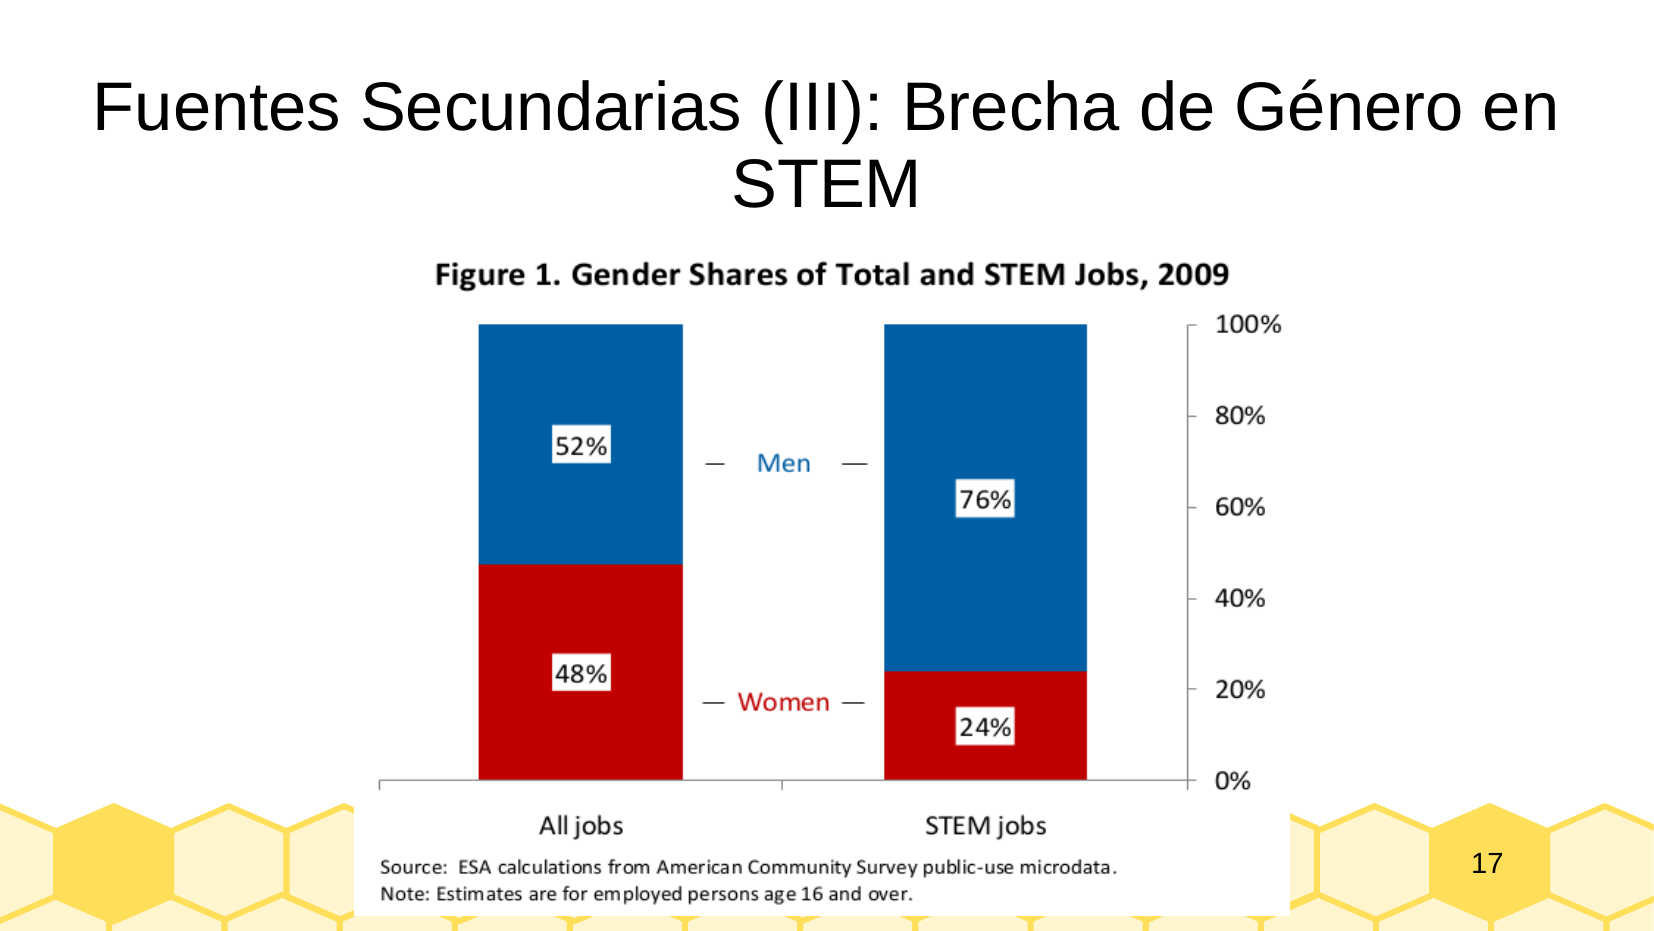

# Fuentes Secundarias (III): Brecha de Género en STEM